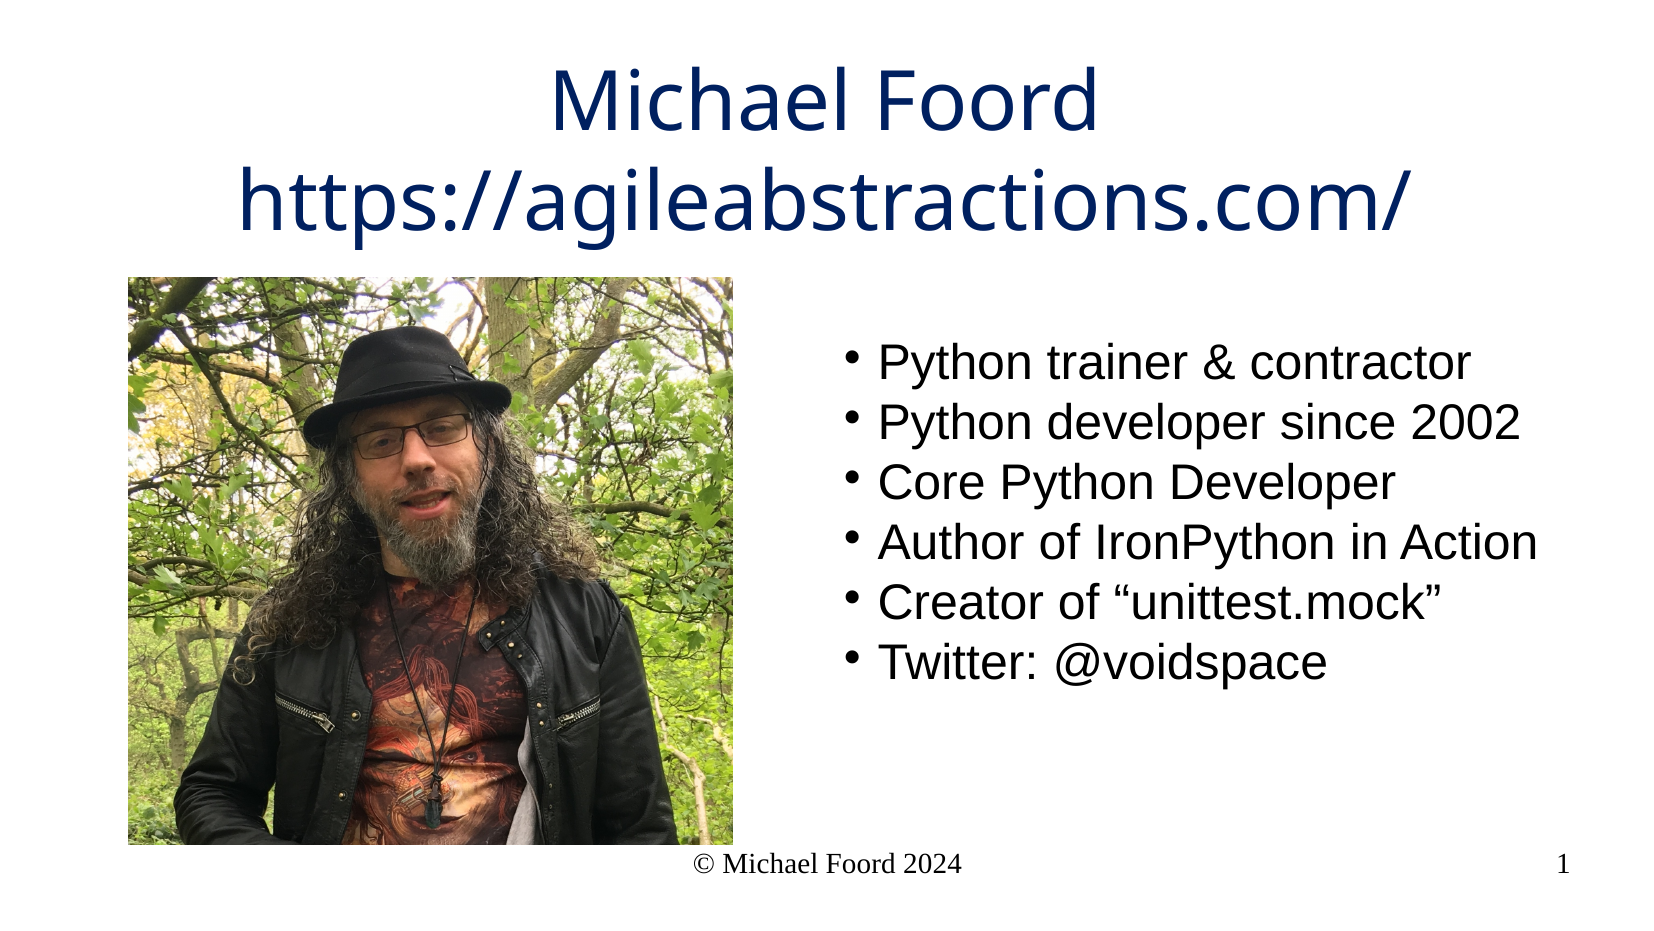

Michael Foord
https://agileabstractions.com/
Python trainer & contractor
Python developer since 2002
Core Python Developer
Author of IronPython in Action
Creator of “unittest.mock”
Twitter: @voidspace
© Michael Foord 2024
1